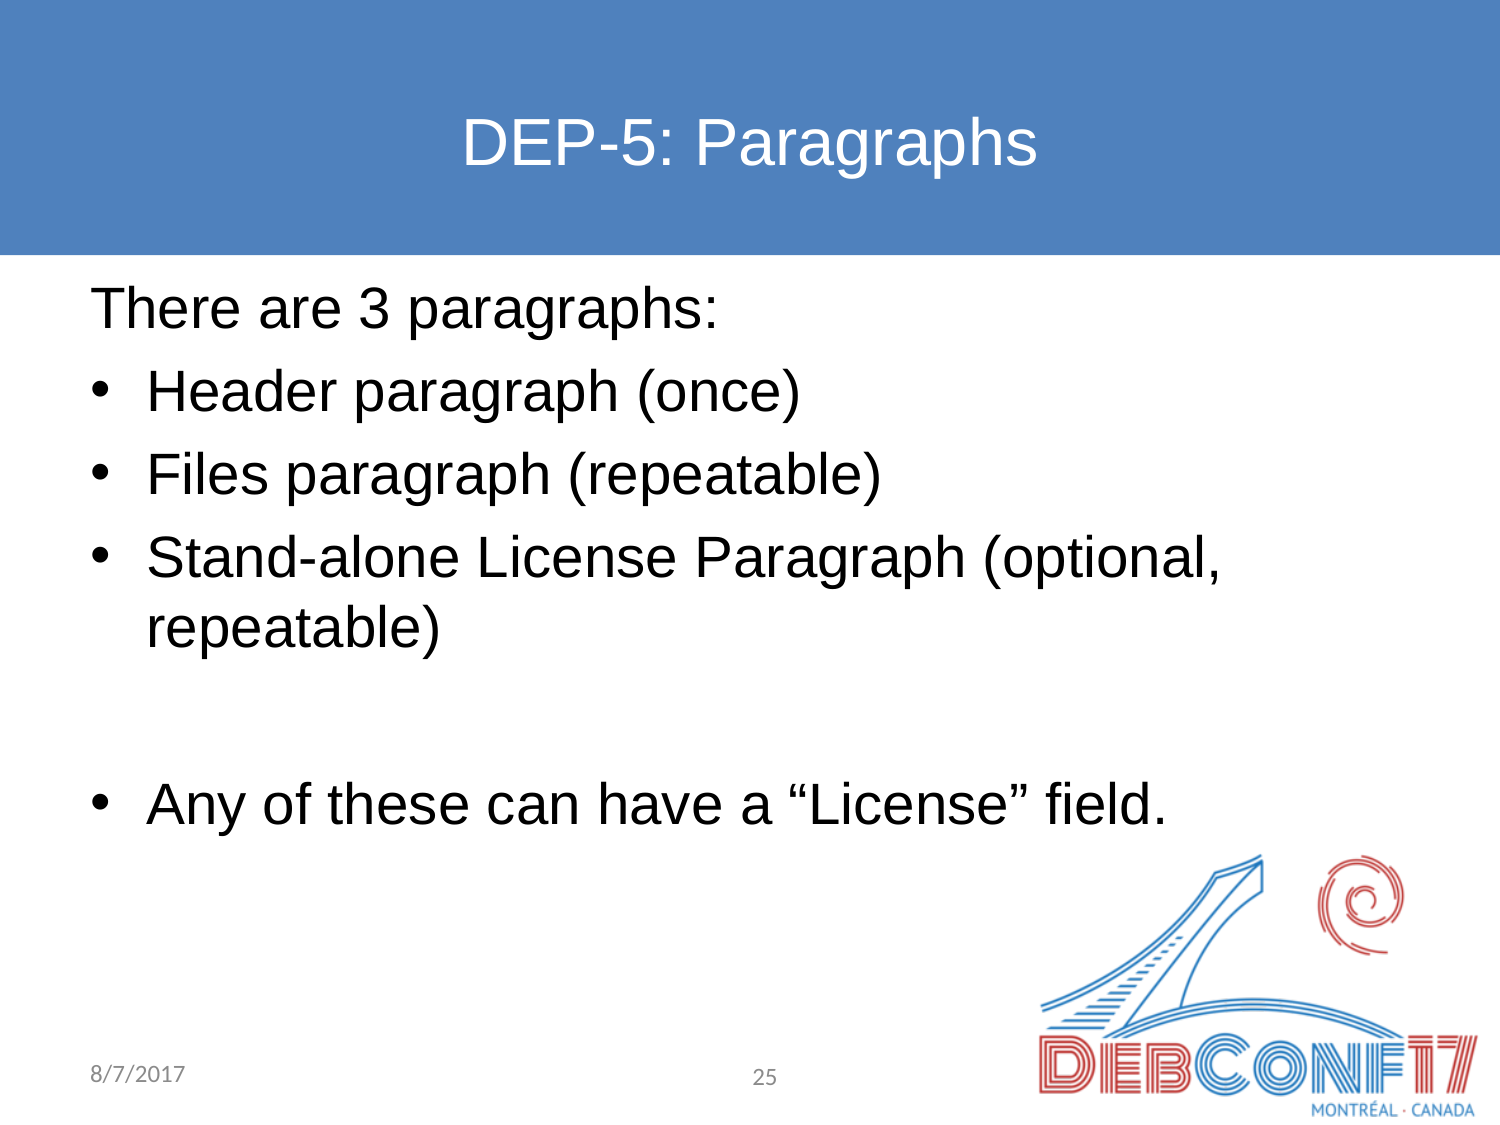

# DEP-5: Paragraphs
There are 3 paragraphs:
Header paragraph (once)
Files paragraph (repeatable)
Stand-alone License Paragraph (optional, repeatable)
Any of these can have a “License” field.
8/7/2017